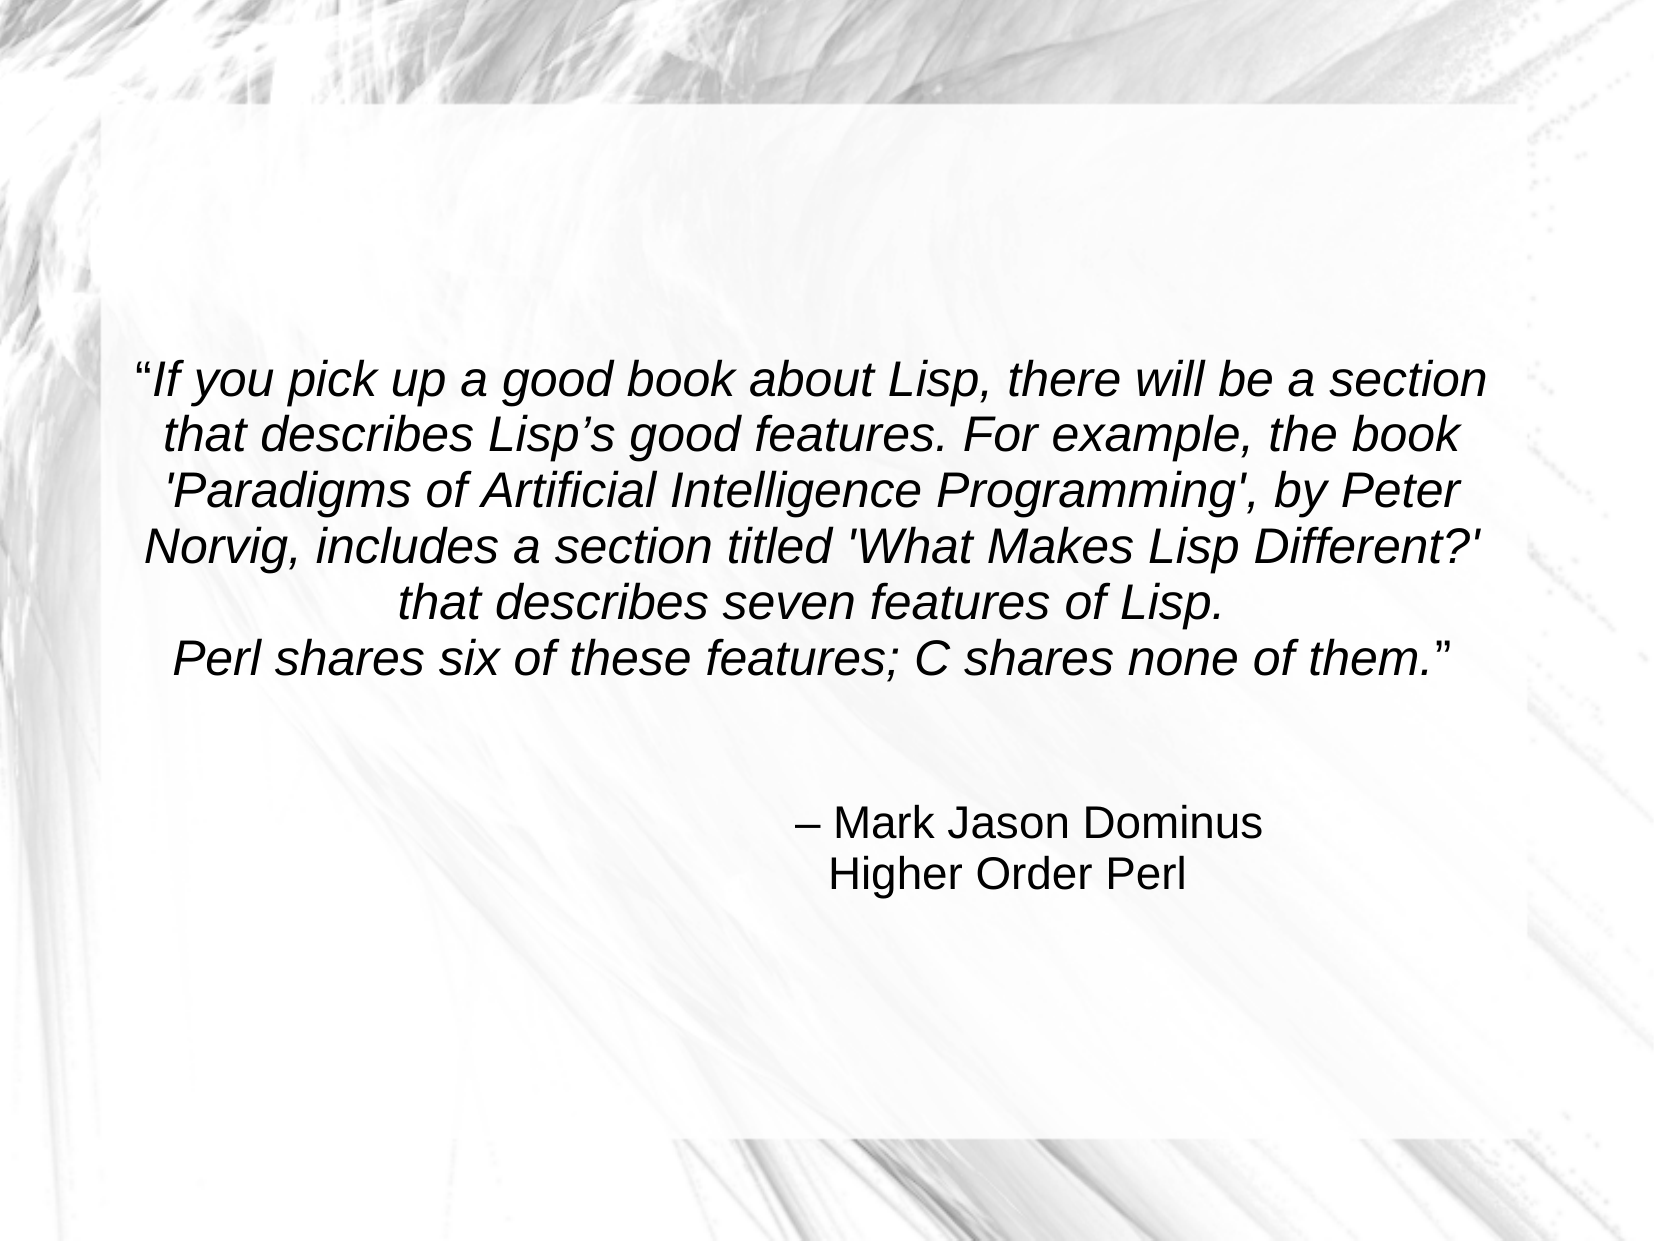

# “If you pick up a good book about Lisp, there will be a section that describes Lisp’s good features. For example, the book 'Paradigms of Artificial Intelligence Programming', by Peter
Norvig, includes a section titled 'What Makes Lisp Different?' that describes seven features of Lisp.
Perl shares six of these features; C shares none of them.”
– Mark Jason Dominus
Higher Order Perl